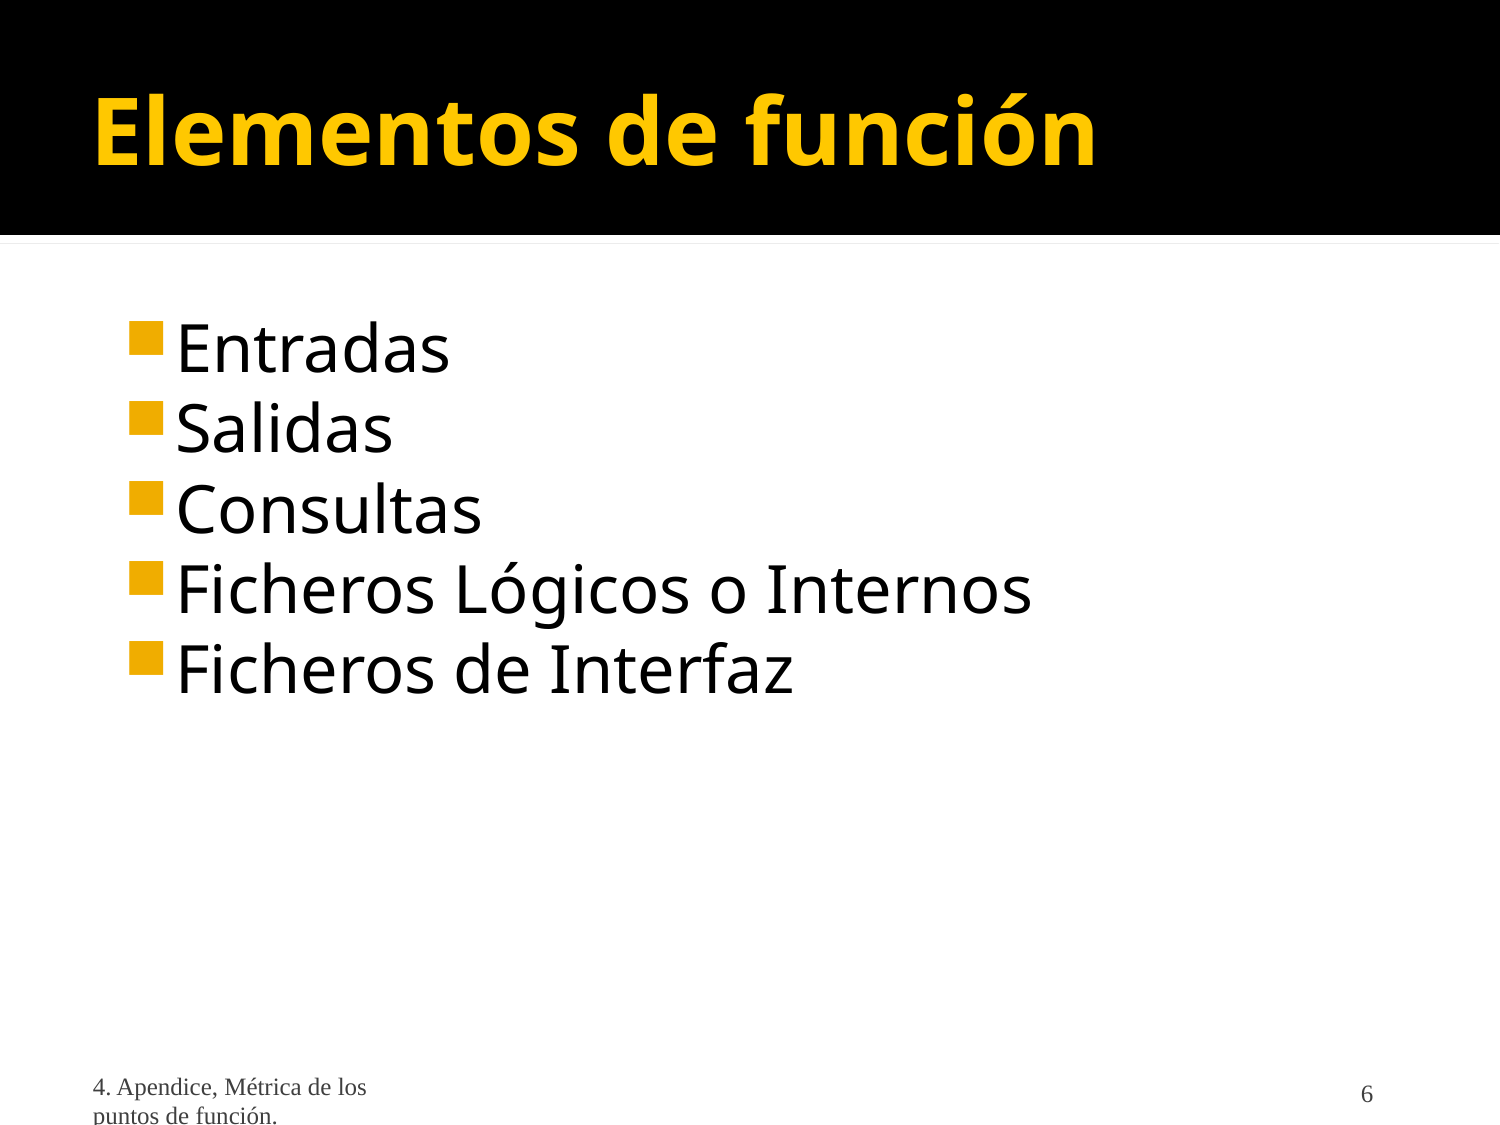

# Elementos de función
Entradas
Salidas
Consultas
Ficheros Lógicos o Internos
Ficheros de Interfaz
4. Apendice, Métrica de los puntos de función.
6